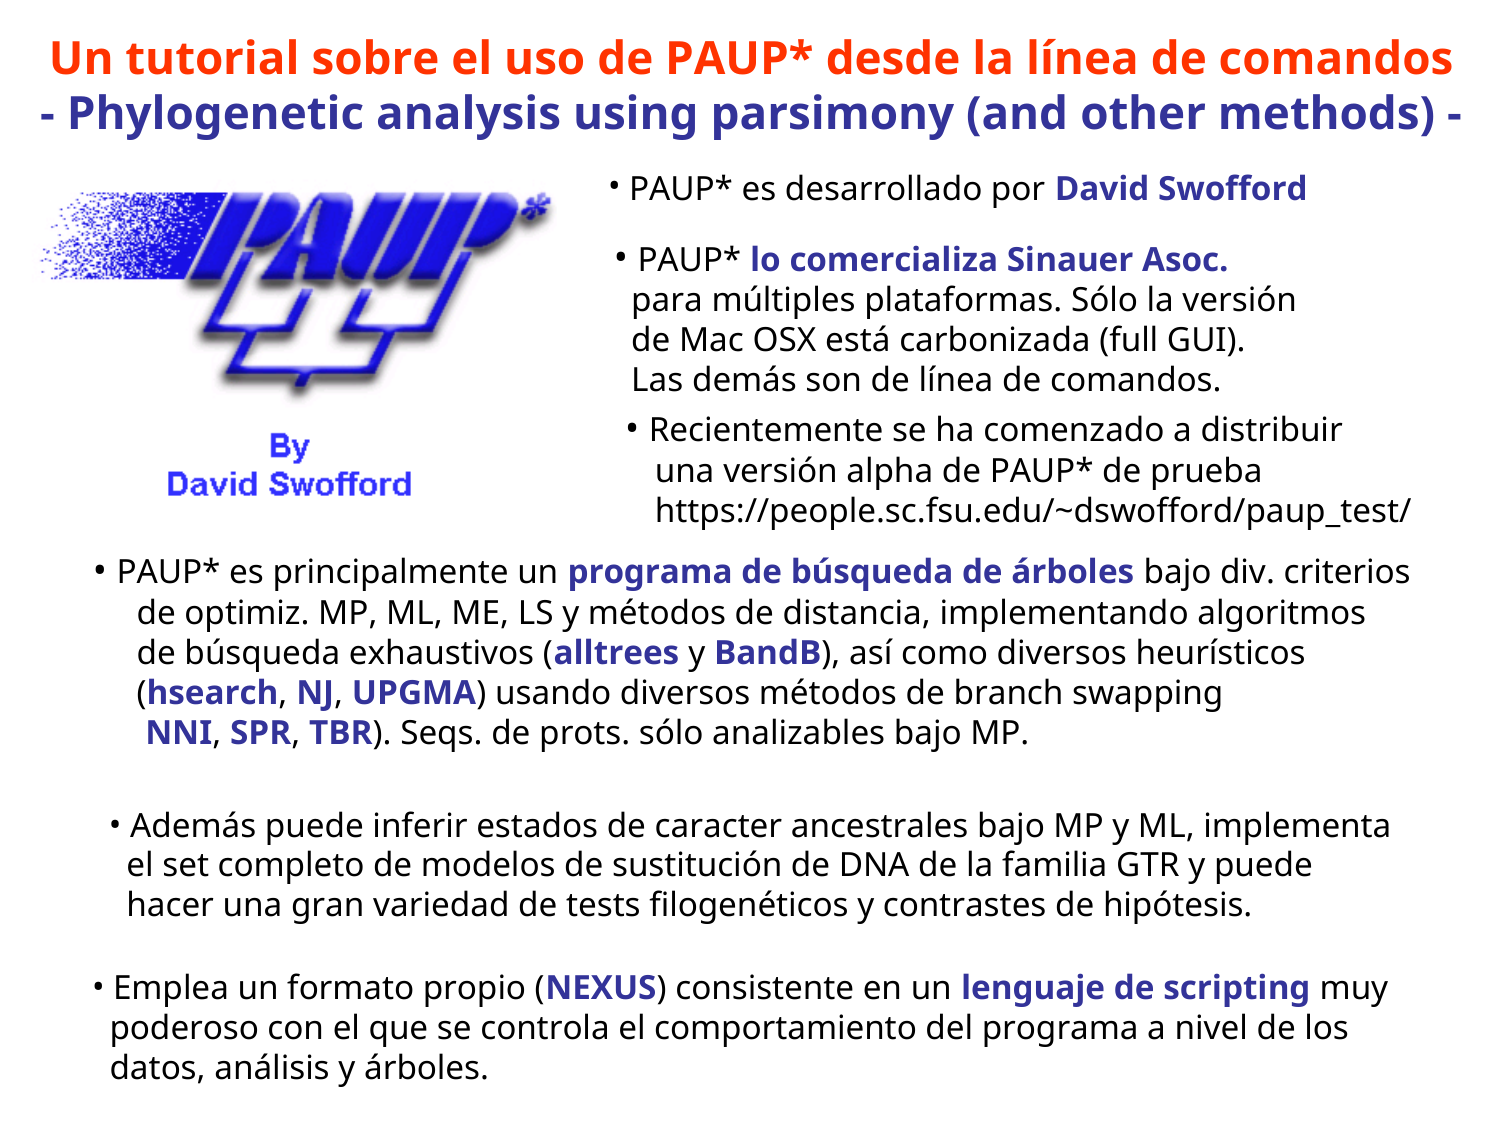

Un tutorial sobre el uso de PAUP* desde la línea de comandos
- Phylogenetic analysis using parsimony (and other methods) -
 PAUP* es desarrollado por David Swofford
 PAUP* lo comercializa Sinauer Asoc.
 para múltiples plataformas. Sólo la versión
 de Mac OSX está carbonizada (full GUI).
 Las demás son de línea de comandos.
 Recientemente se ha comenzado a distribuir
 una versión alpha de PAUP* de prueba
 https://people.sc.fsu.edu/~dswofford/paup_test/
 PAUP* es principalmente un programa de búsqueda de árboles bajo div. criterios
 de optimiz. MP, ML, ME, LS y métodos de distancia, implementando algoritmos
 de búsqueda exhaustivos (alltrees y BandB), así como diversos heurísticos
 (hsearch, NJ, UPGMA) usando diversos métodos de branch swapping
 NNI, SPR, TBR). Seqs. de prots. sólo analizables bajo MP.
 Además puede inferir estados de caracter ancestrales bajo MP y ML, implementa
 el set completo de modelos de sustitución de DNA de la familia GTR y puede
 hacer una gran variedad de tests filogenéticos y contrastes de hipótesis.
 Emplea un formato propio (NEXUS) consistente en un lenguaje de scripting muy
 poderoso con el que se controla el comportamiento del programa a nivel de los
 datos, análisis y árboles.